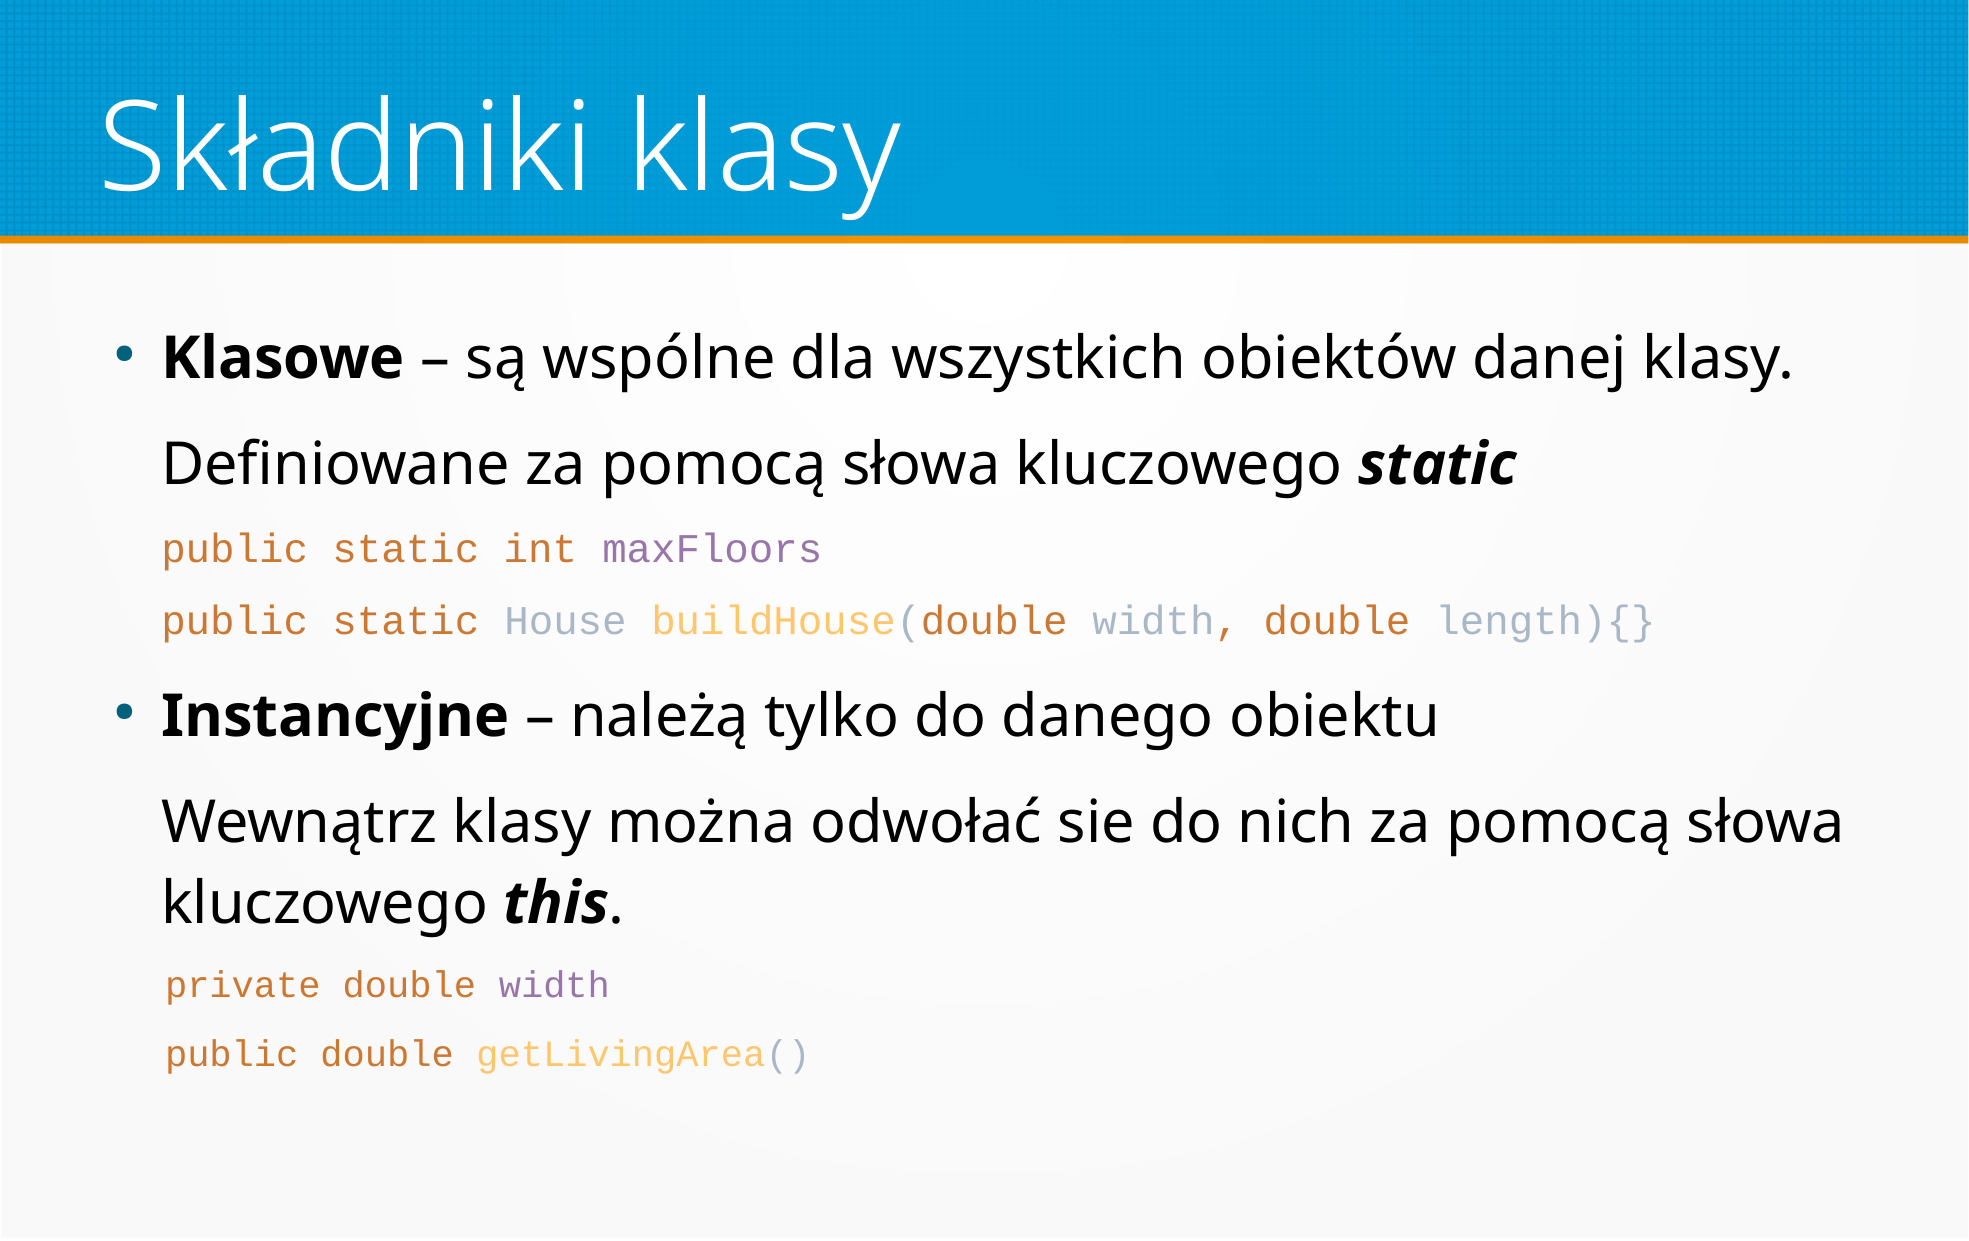

# Składniki klasy
Klasowe – są wspólne dla wszystkich obiektów danej klasy.
Definiowane za pomocą słowa kluczowego static
public static int maxFloors
public static House buildHouse(double width, double length){}
Instancyjne – należą tylko do danego obiektu
Wewnątrz klasy można odwołać sie do nich za pomocą słowa kluczowego this.
 private double width
 public double getLivingArea()